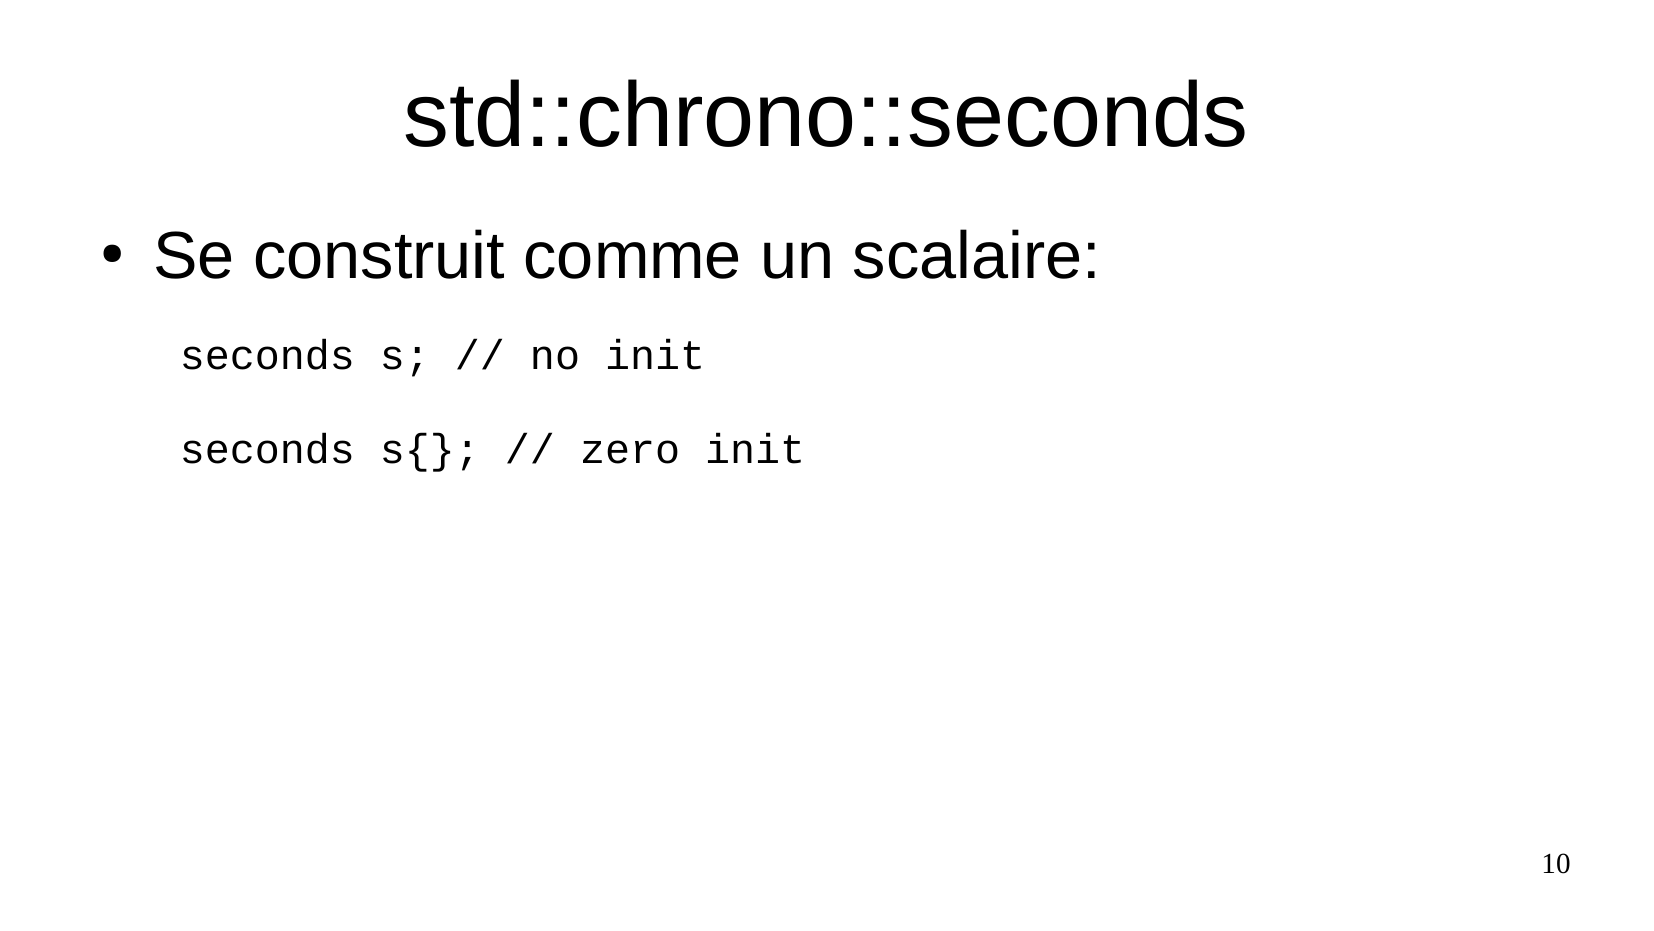

# std::chrono::seconds
Se construit comme un scalaire:
seconds s; // no init
seconds s{}; // zero init
10